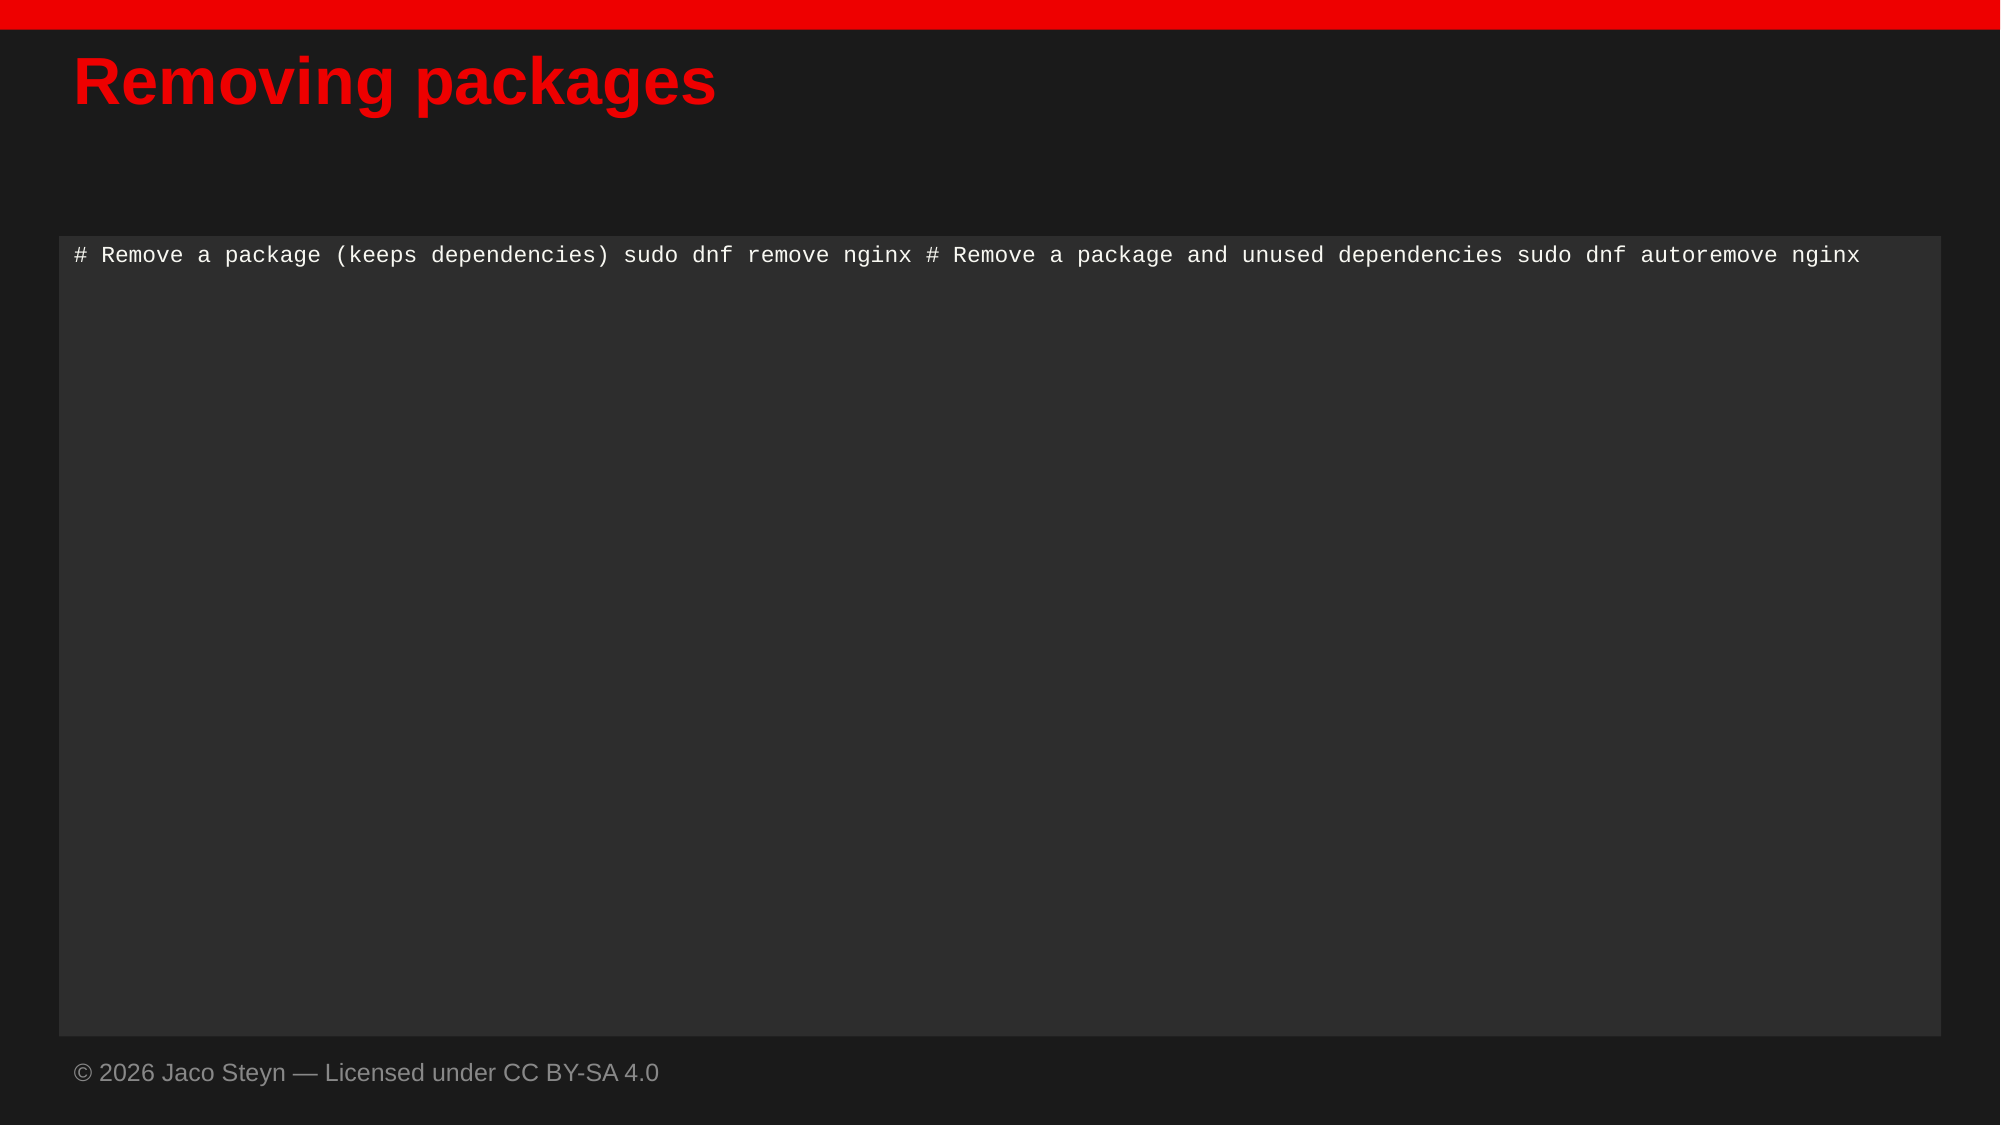

Removing packages
# Remove a package (keeps dependencies) sudo dnf remove nginx # Remove a package and unused dependencies sudo dnf autoremove nginx
© 2026 Jaco Steyn — Licensed under CC BY-SA 4.0